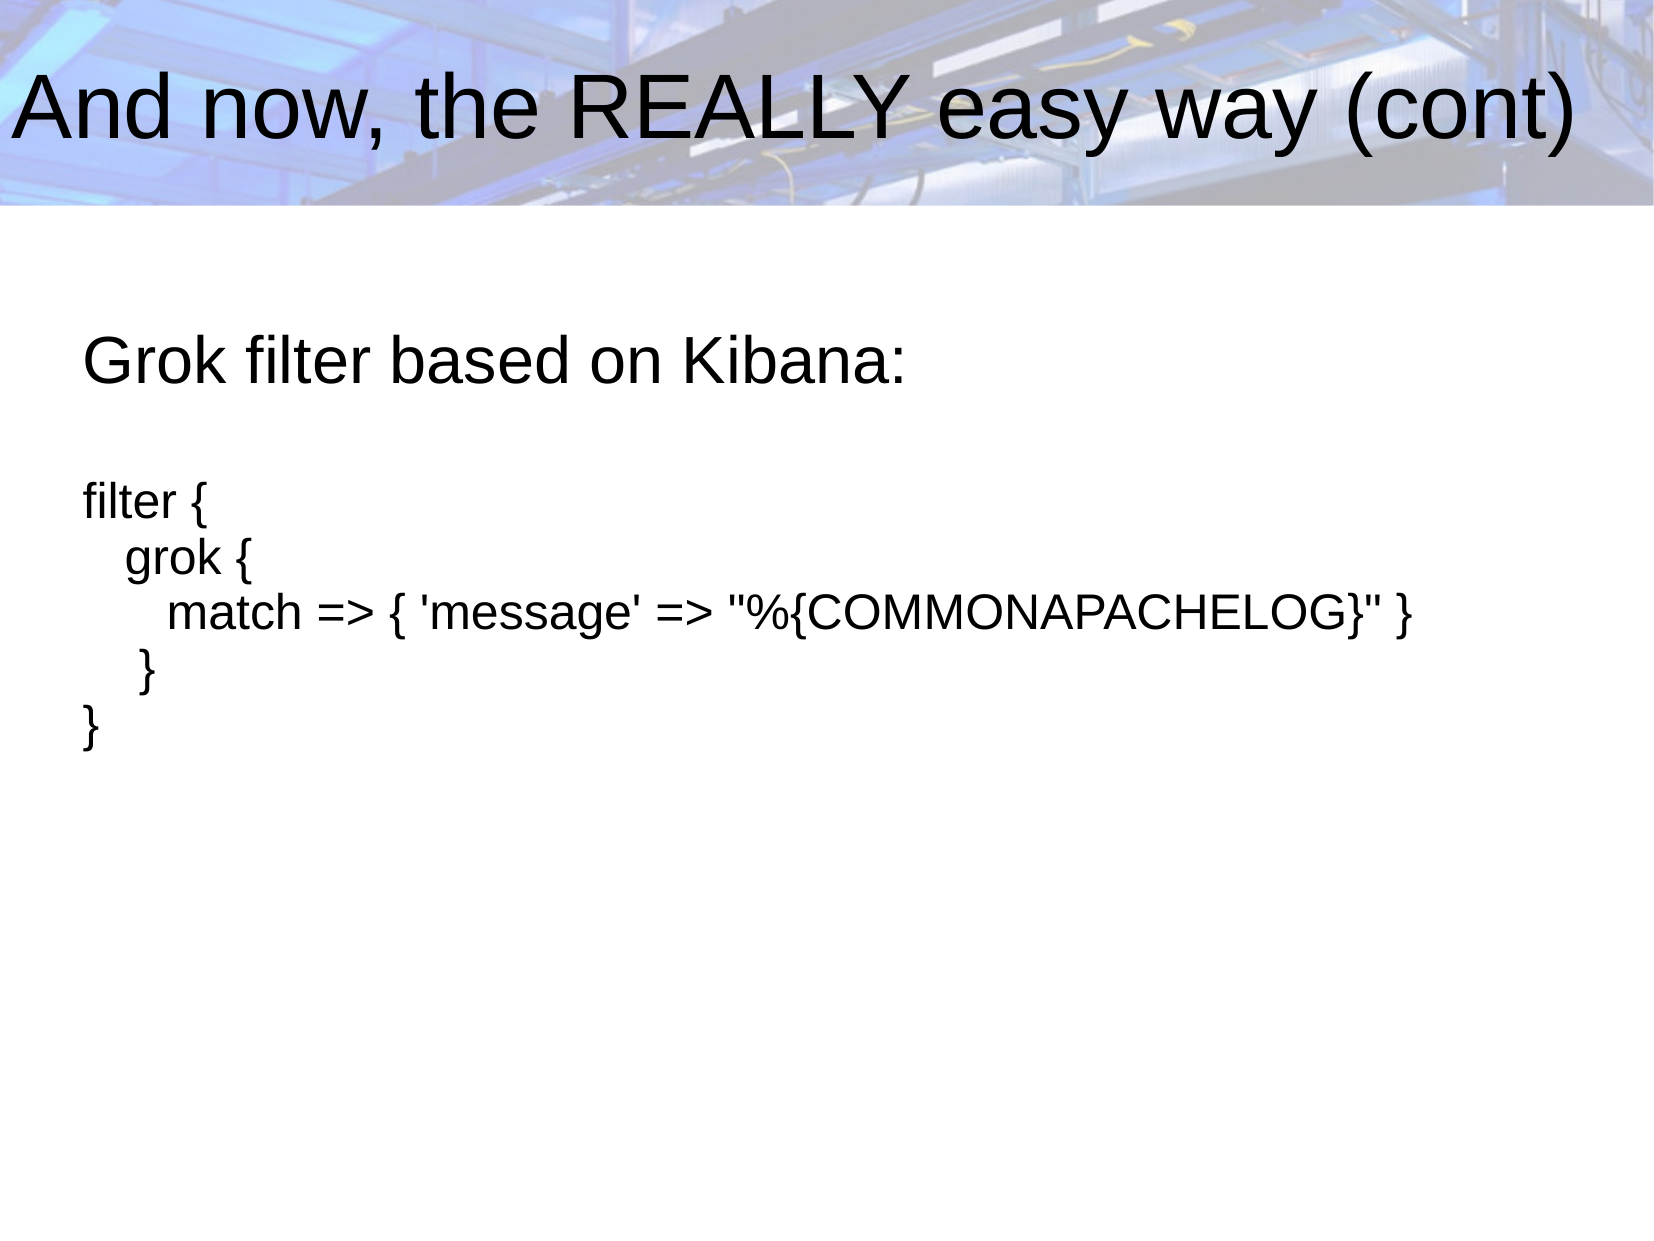

# And now, the REALLY easy way (cont)
Grok filter based on Kibana:
filter {
 grok {
 match => { 'message' => "%{COMMONAPACHELOG}" }
 }
}